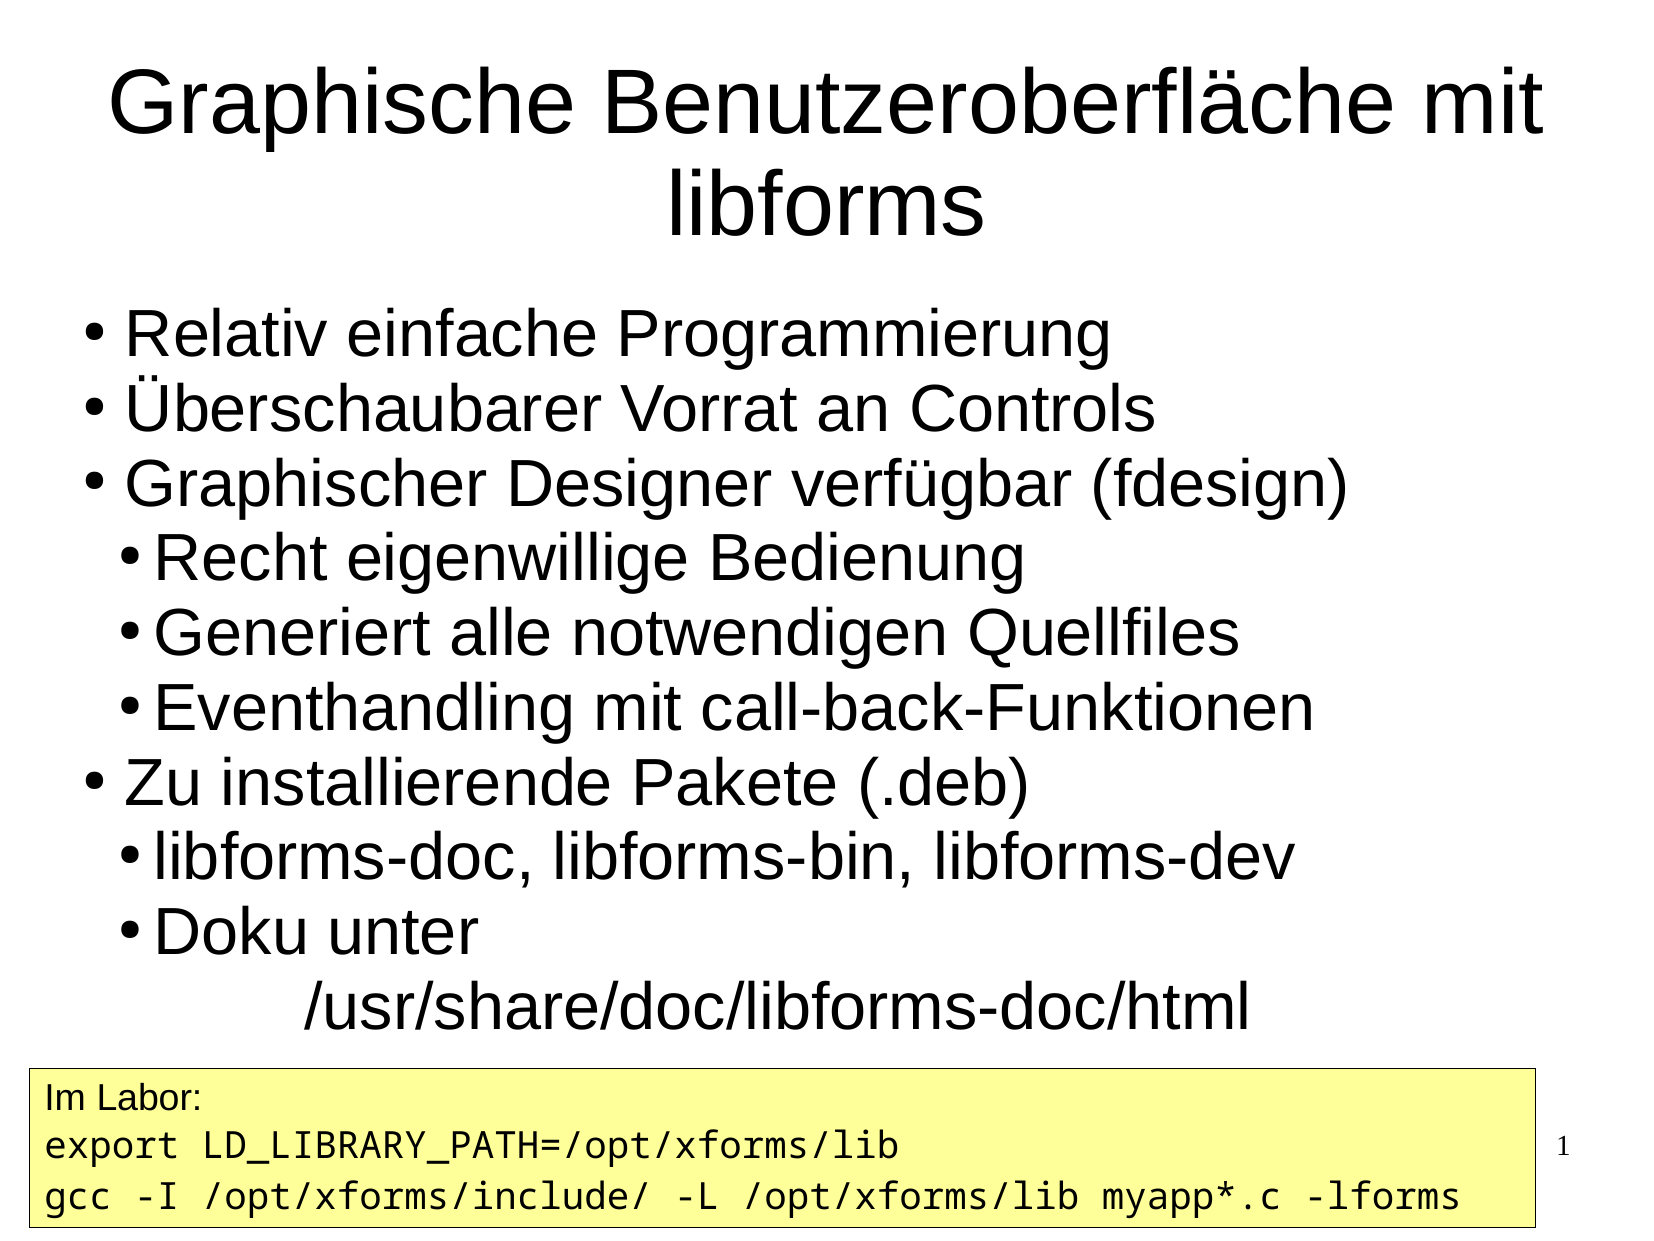

# Graphische Benutzeroberfläche mit libforms
 Relativ einfache Programmierung
 Überschaubarer Vorrat an Controls
 Graphischer Designer verfügbar (fdesign)
Recht eigenwillige Bedienung
Generiert alle notwendigen Quellfiles
Eventhandling mit call-back-Funktionen
 Zu installierende Pakete (.deb)
libforms-doc, libforms-bin, libforms-dev
Doku unter
			/usr/share/doc/libforms-doc/html
Im Labor:
export LD_LIBRARY_PATH=/opt/xforms/lib
gcc -I /opt/xforms/include/ -L /opt/xforms/lib myapp*.c -lforms
1